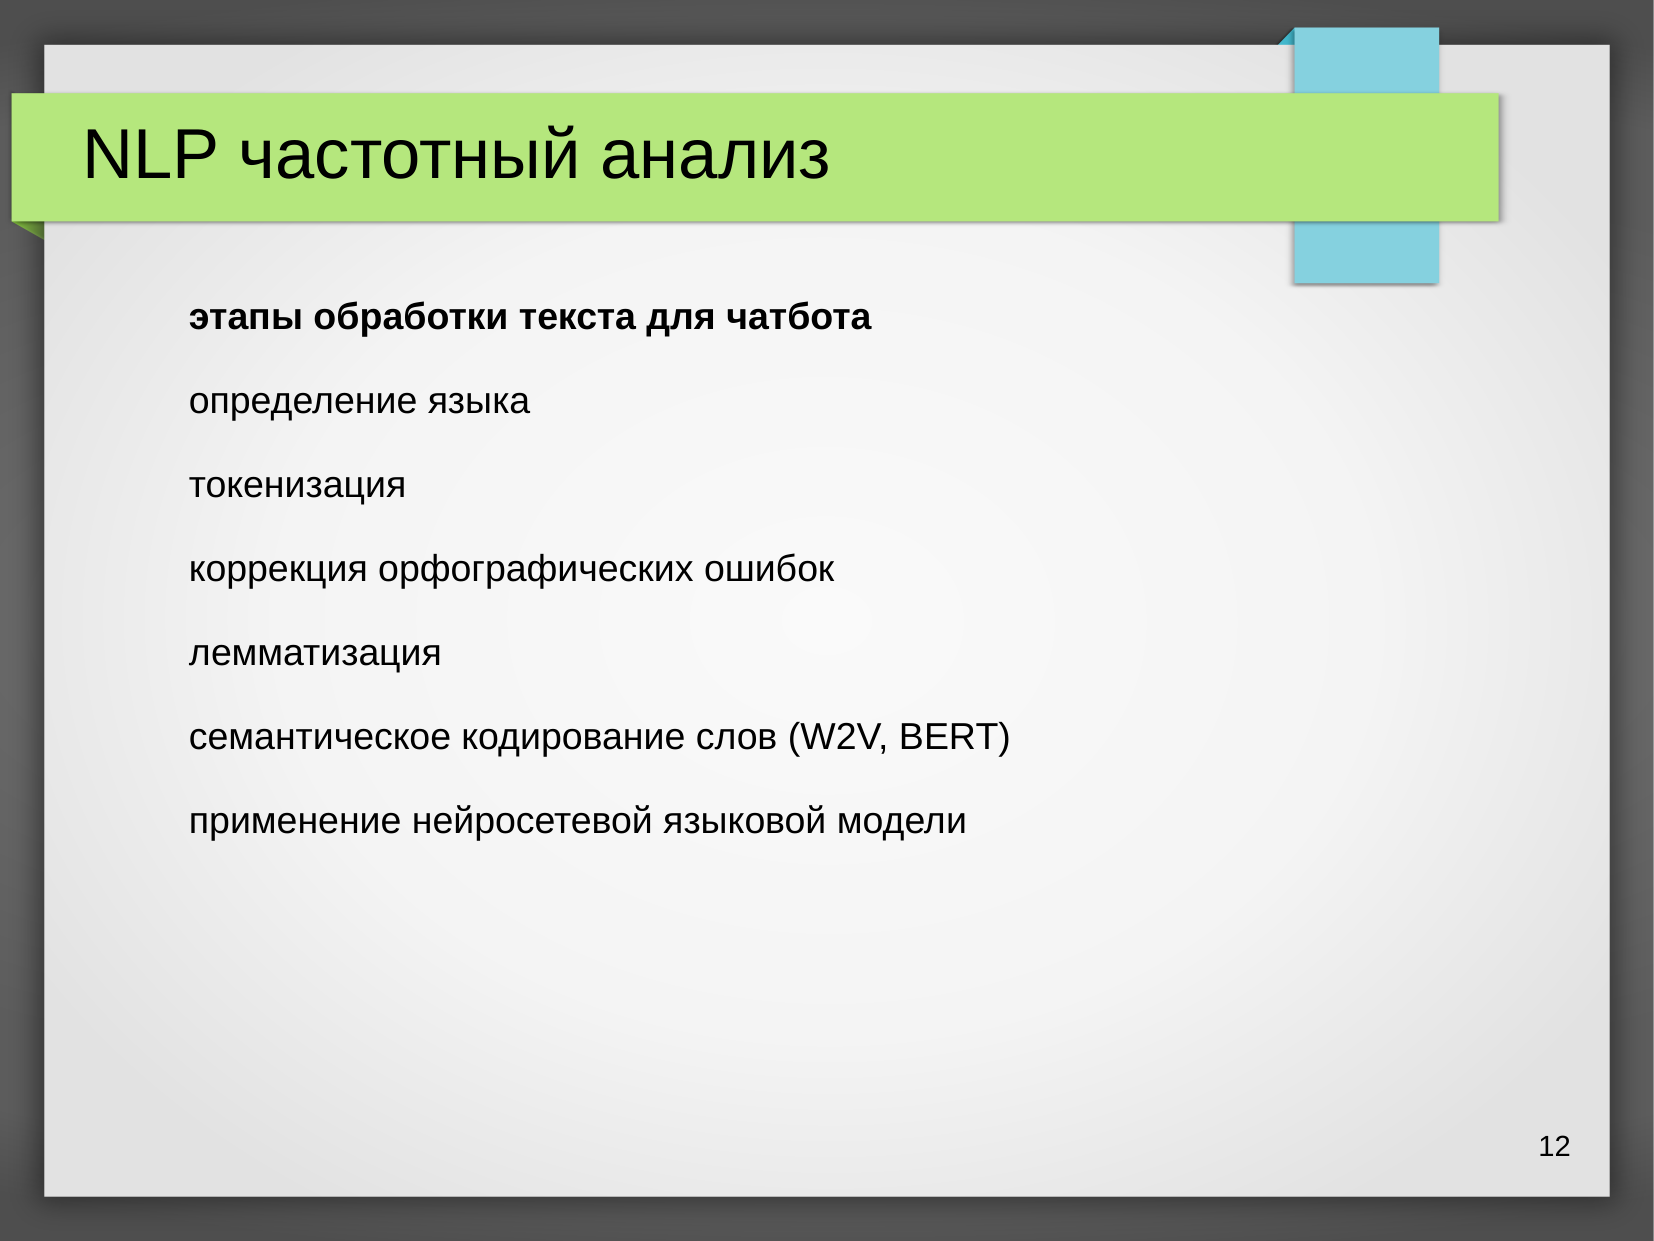

# NLP частотный анализ
этапы обработки текста для чатбота
определение языка
токенизация
коррекция орфографических ошибок
лемматизация
семантическое кодирование слов (W2V, BERT)
применение нейросетевой языковой модели
12